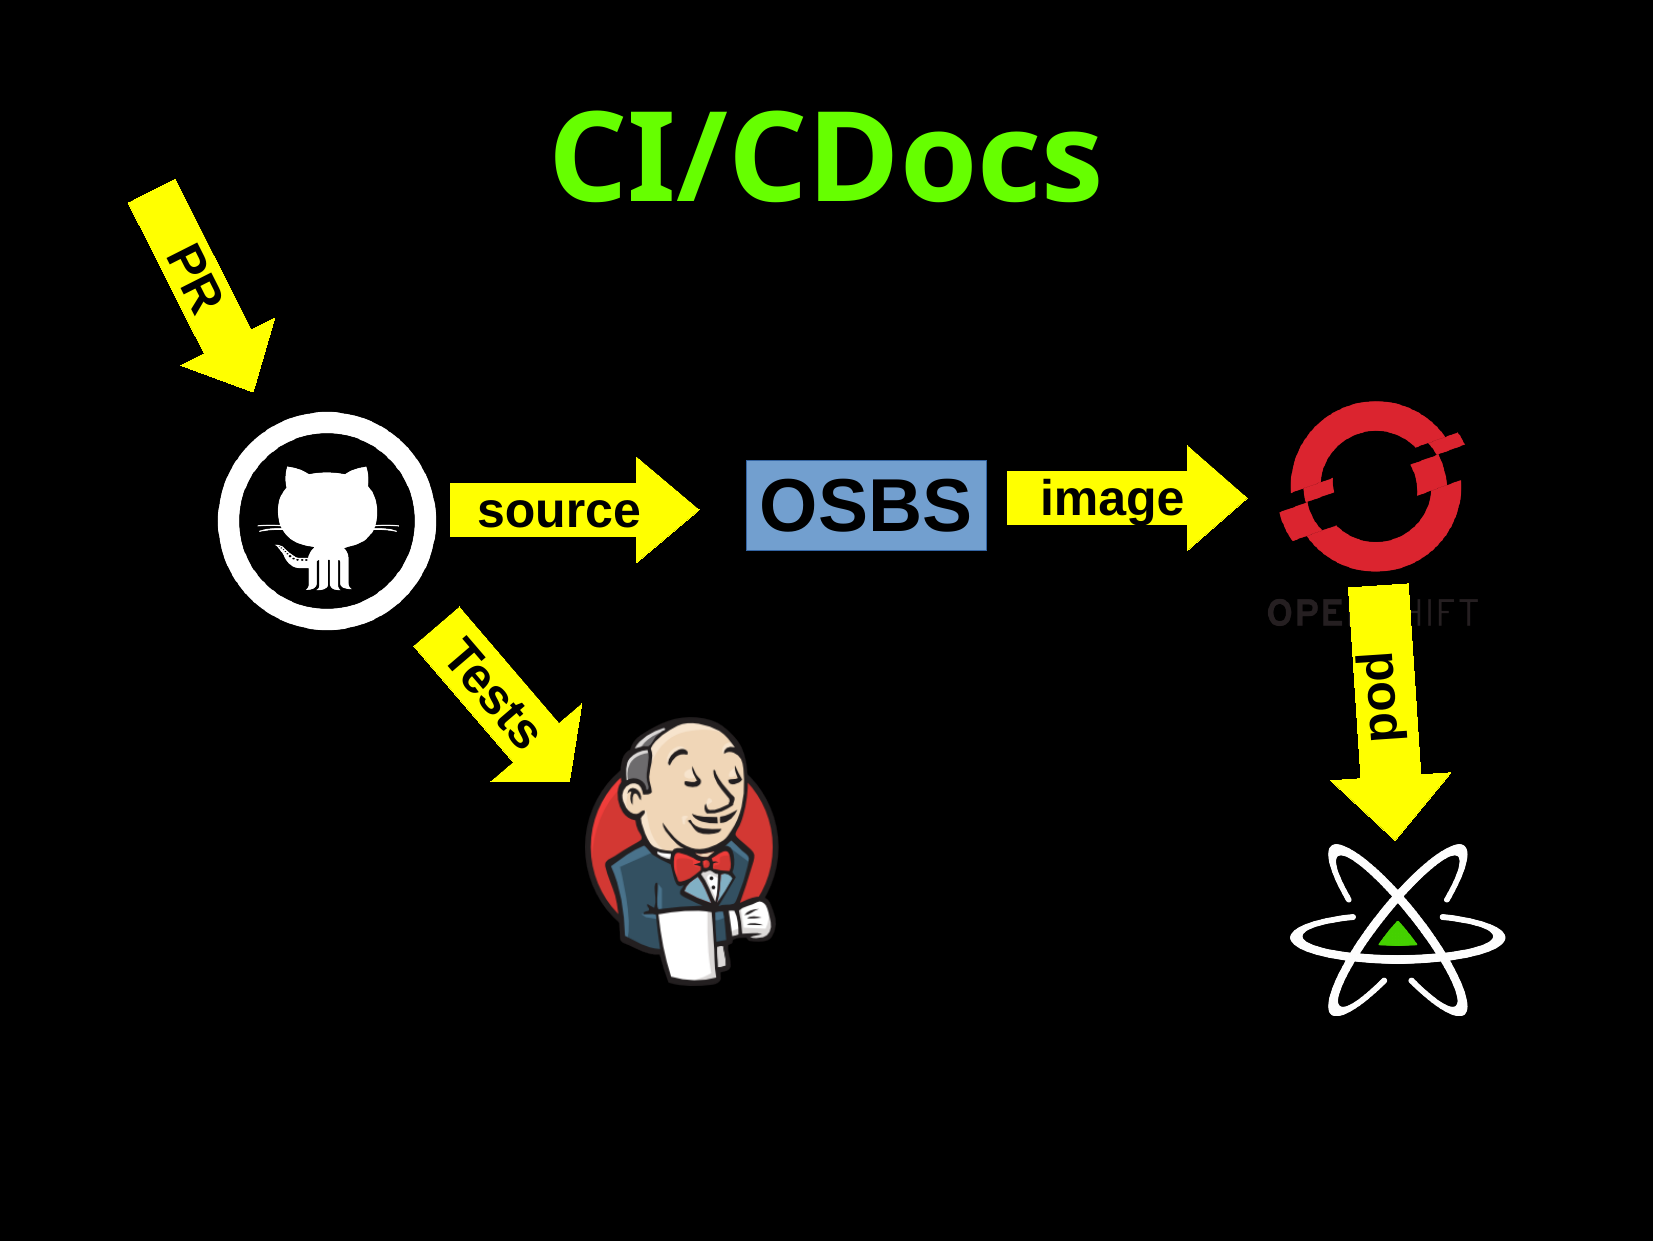

# CI/CDocs
PR
image
source
OSBS
Tests
pod